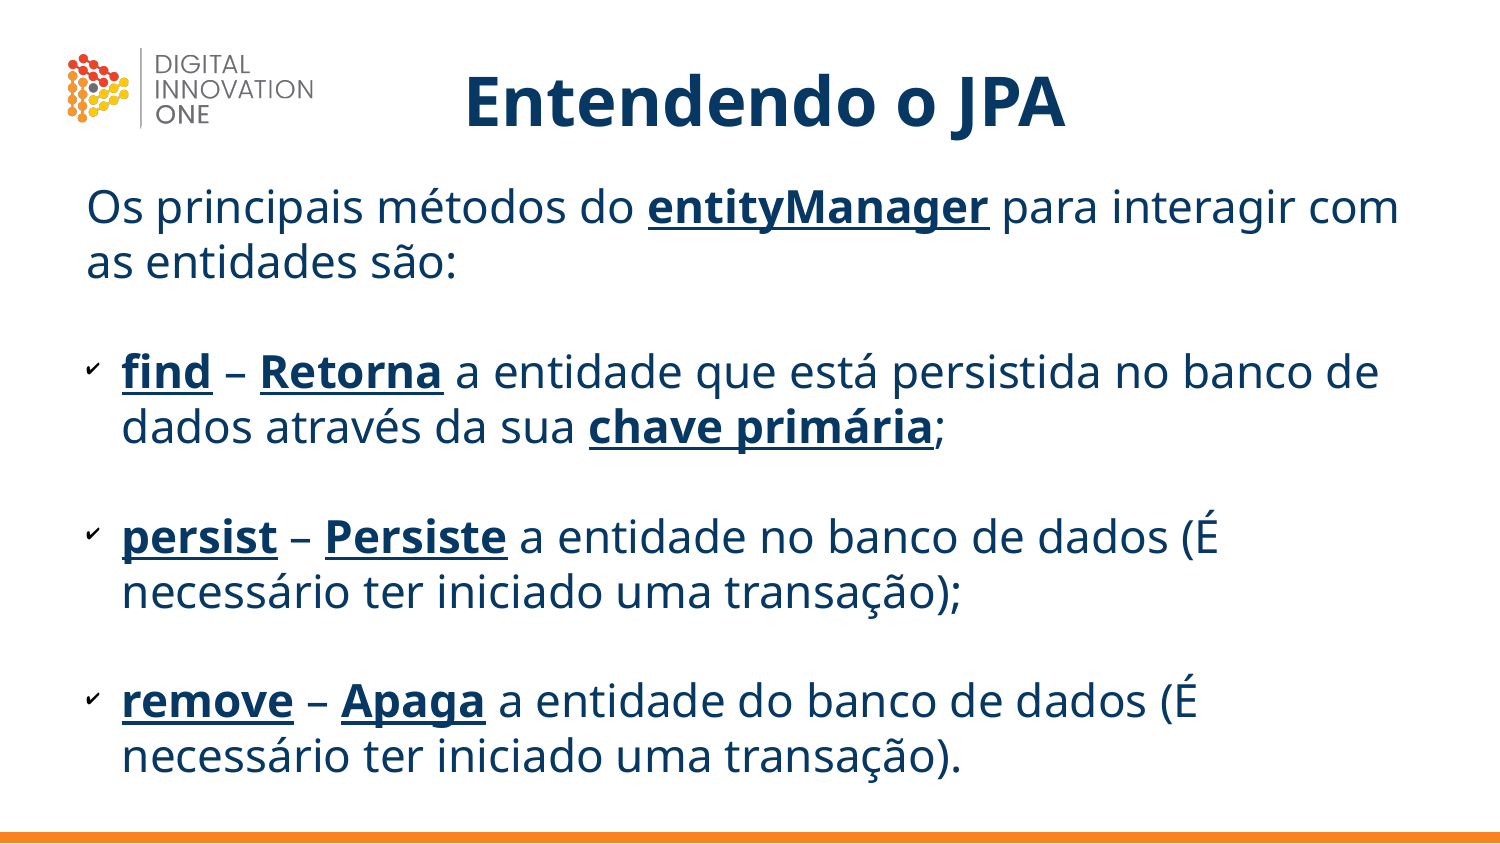

# Entendendo o JPA
Os principais métodos do entityManager para interagir com as entidades são:
find – Retorna a entidade que está persistida no banco de dados através da sua chave primária;
persist – Persiste a entidade no banco de dados (É necessário ter iniciado uma transação);
remove – Apaga a entidade do banco de dados (É necessário ter iniciado uma transação).